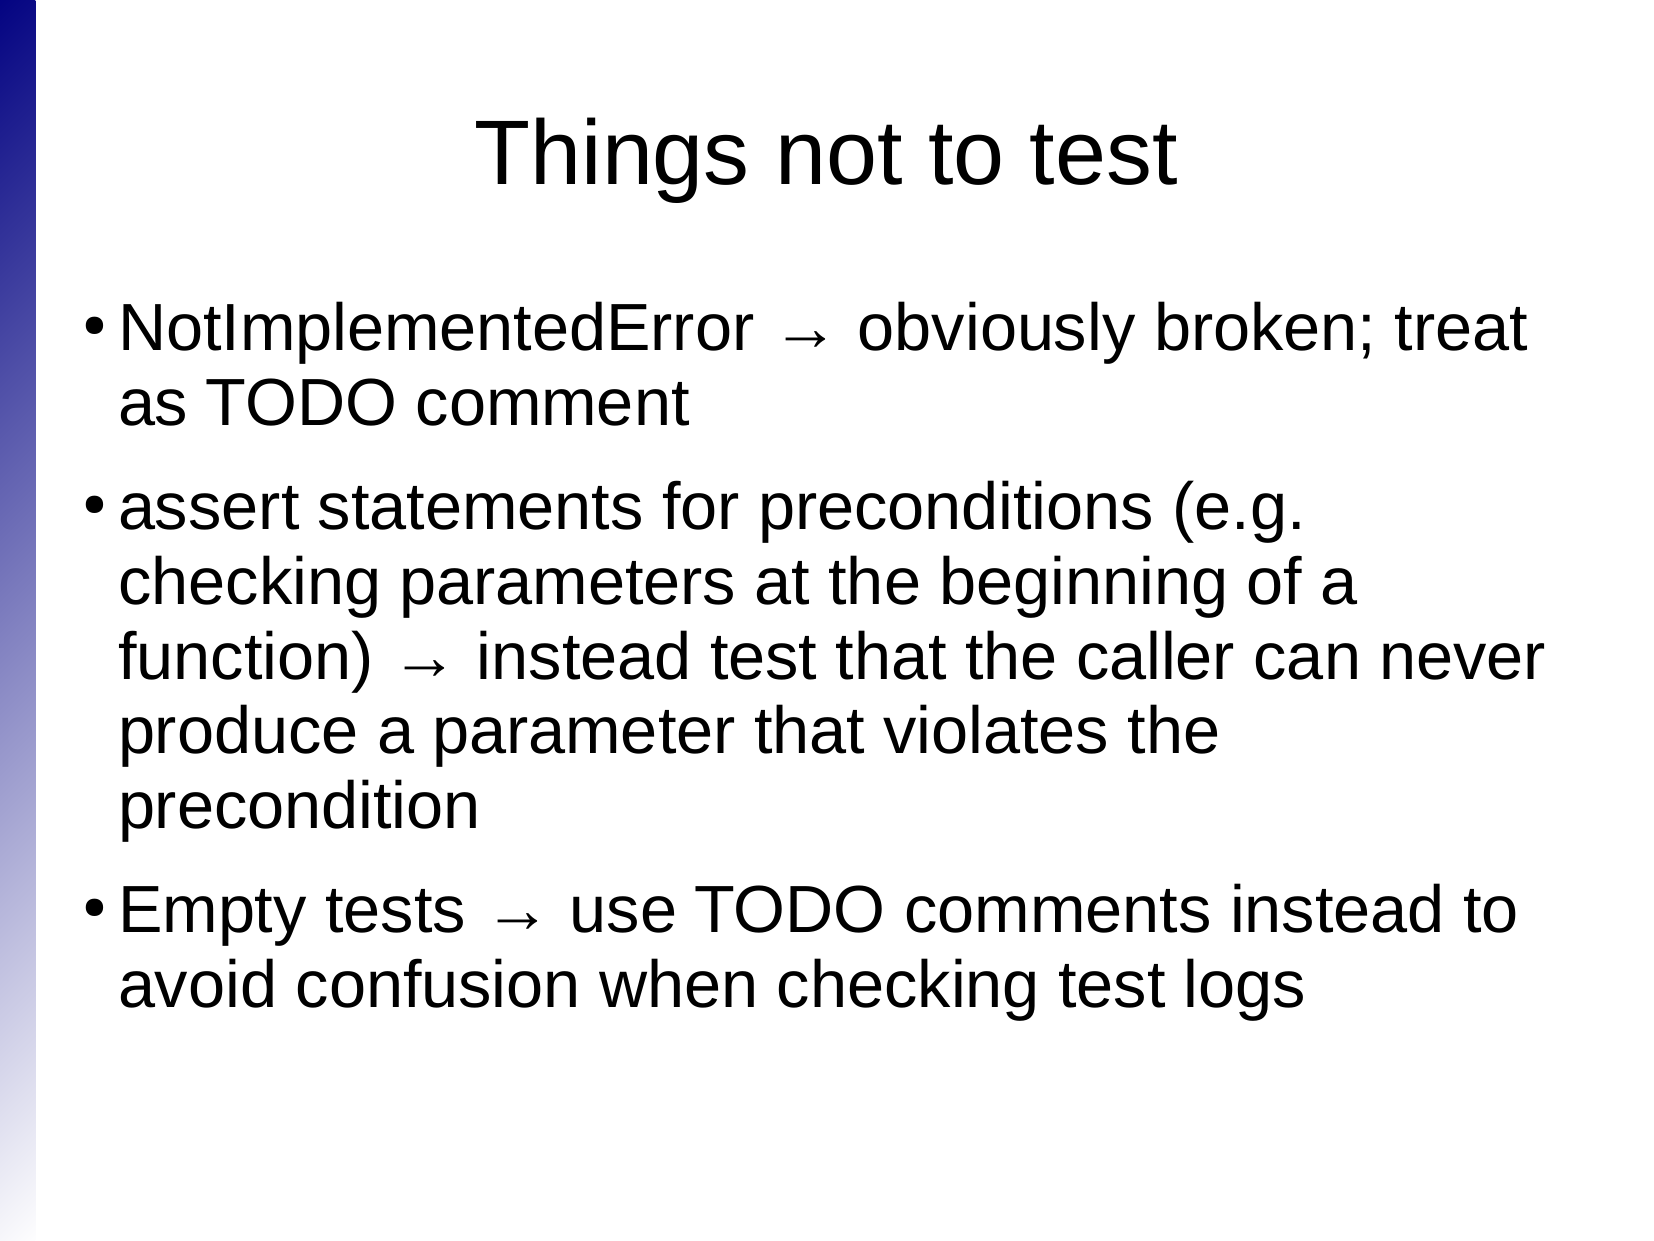

# Things not to test
NotImplementedError → obviously broken; treat as TODO comment
assert statements for preconditions (e.g. checking parameters at the beginning of a function) → instead test that the caller can never produce a parameter that violates the precondition
Empty tests → use TODO comments instead to avoid confusion when checking test logs